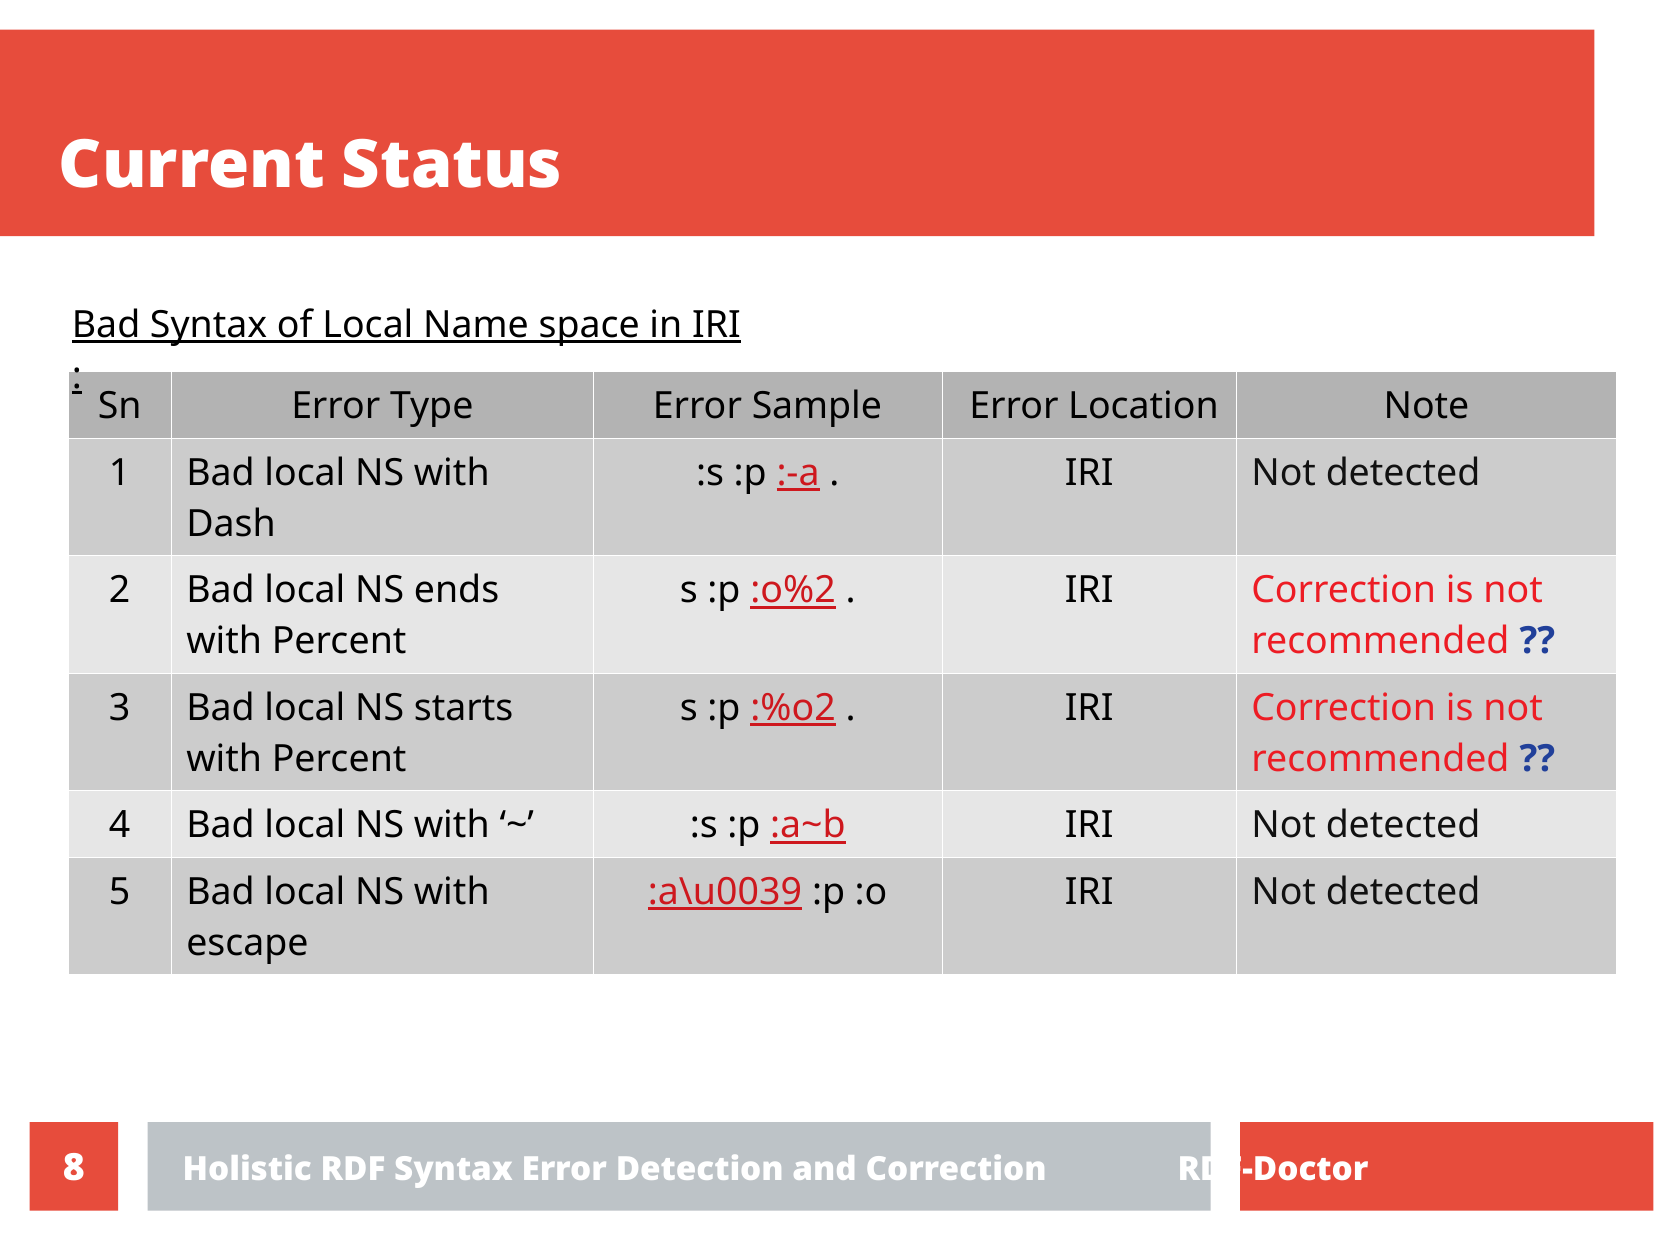

# Current Status
Bad Syntax of Local Name space in IRI :
| Sn | Error Type | Error Sample | Error Location | Note |
| --- | --- | --- | --- | --- |
| 1 | Bad local NS with Dash | :s :p :-a . | IRI | Not detected |
| 2 | Bad local NS ends with Percent | s :p :o%2 . | IRI | Correction is not recommended ?? |
| 3 | Bad local NS starts with Percent | s :p :%o2 . | IRI | Correction is not recommended ?? |
| 4 | Bad local NS with ‘~’ | :s :p :a~b | IRI | Not detected |
| 5 | Bad local NS with escape | :a\u0039 :p :o | IRI | Not detected |
8
Holistic RDF Syntax Error Detection and Correction RDF-Doctor